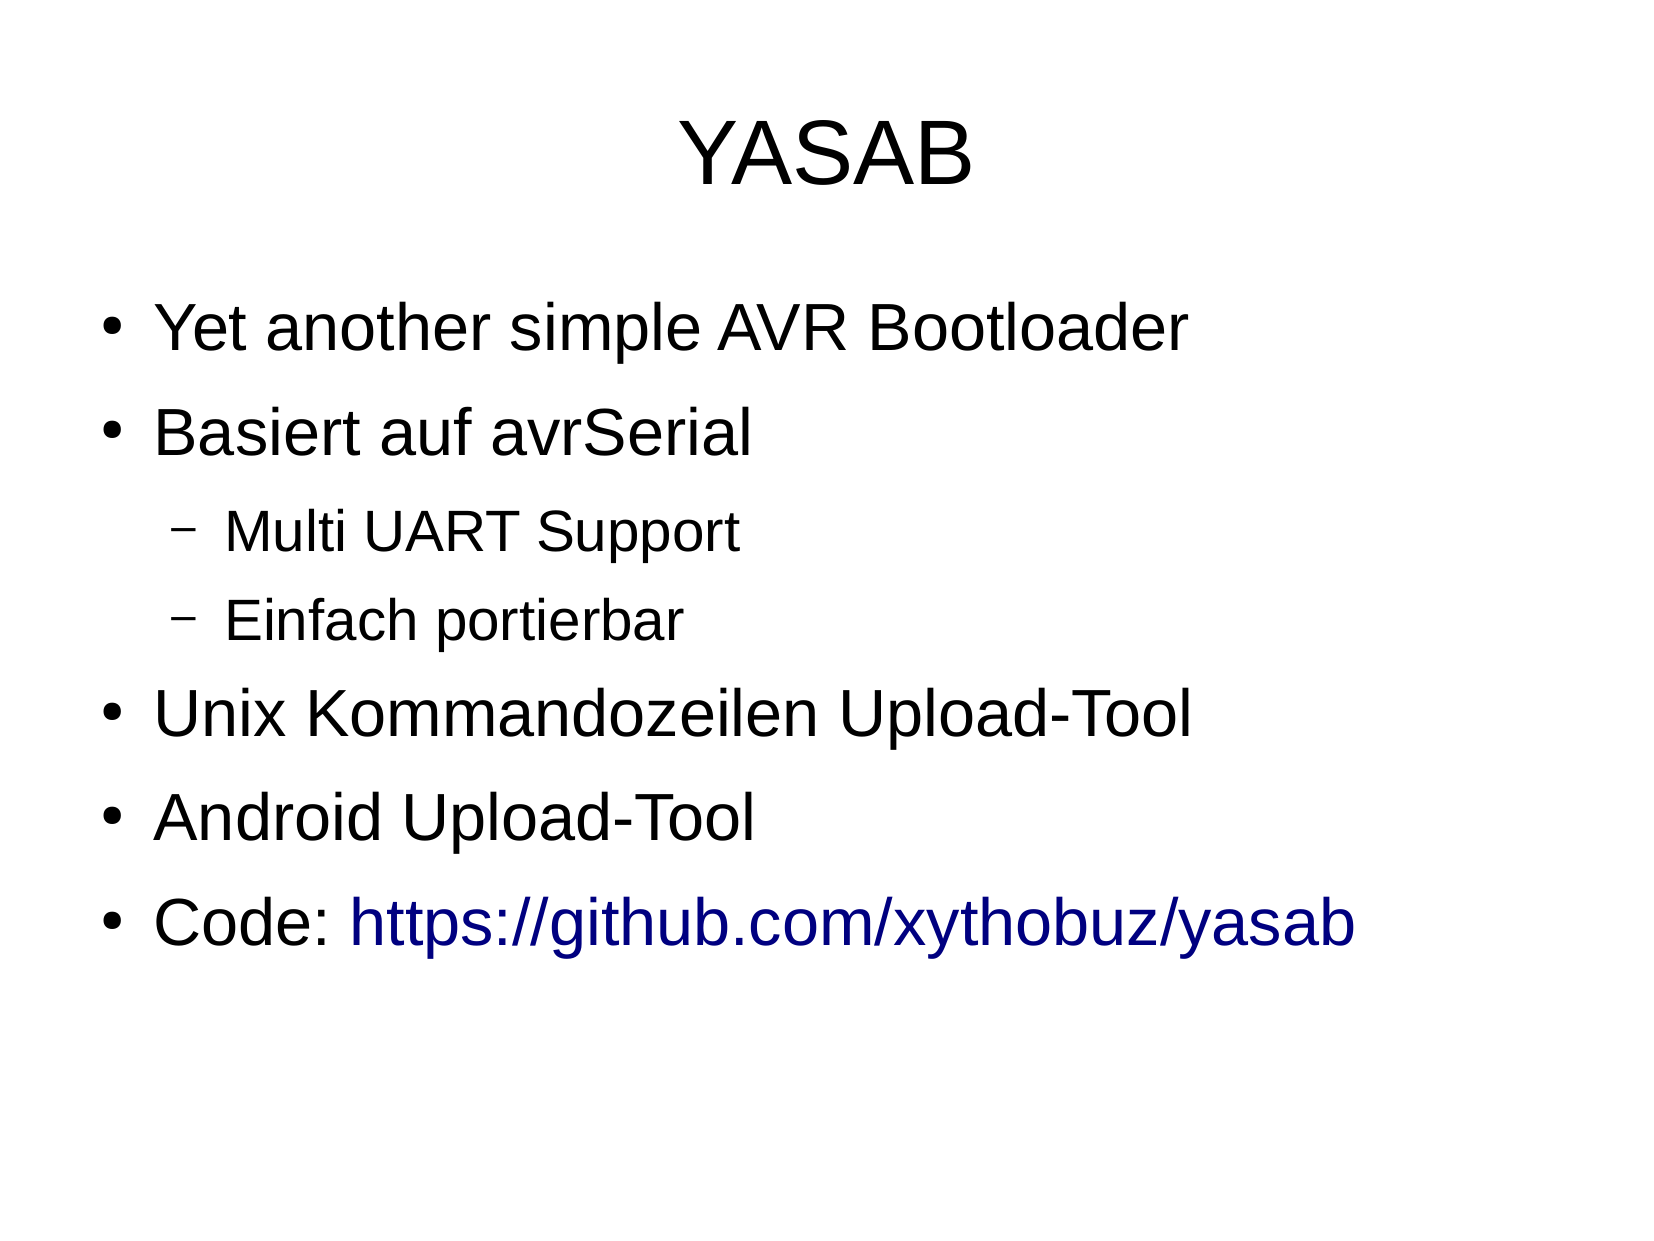

# YASAB
Yet another simple AVR Bootloader
Basiert auf avrSerial
Multi UART Support
Einfach portierbar
Unix Kommandozeilen Upload-Tool
Android Upload-Tool
Code: https://github.com/xythobuz/yasab